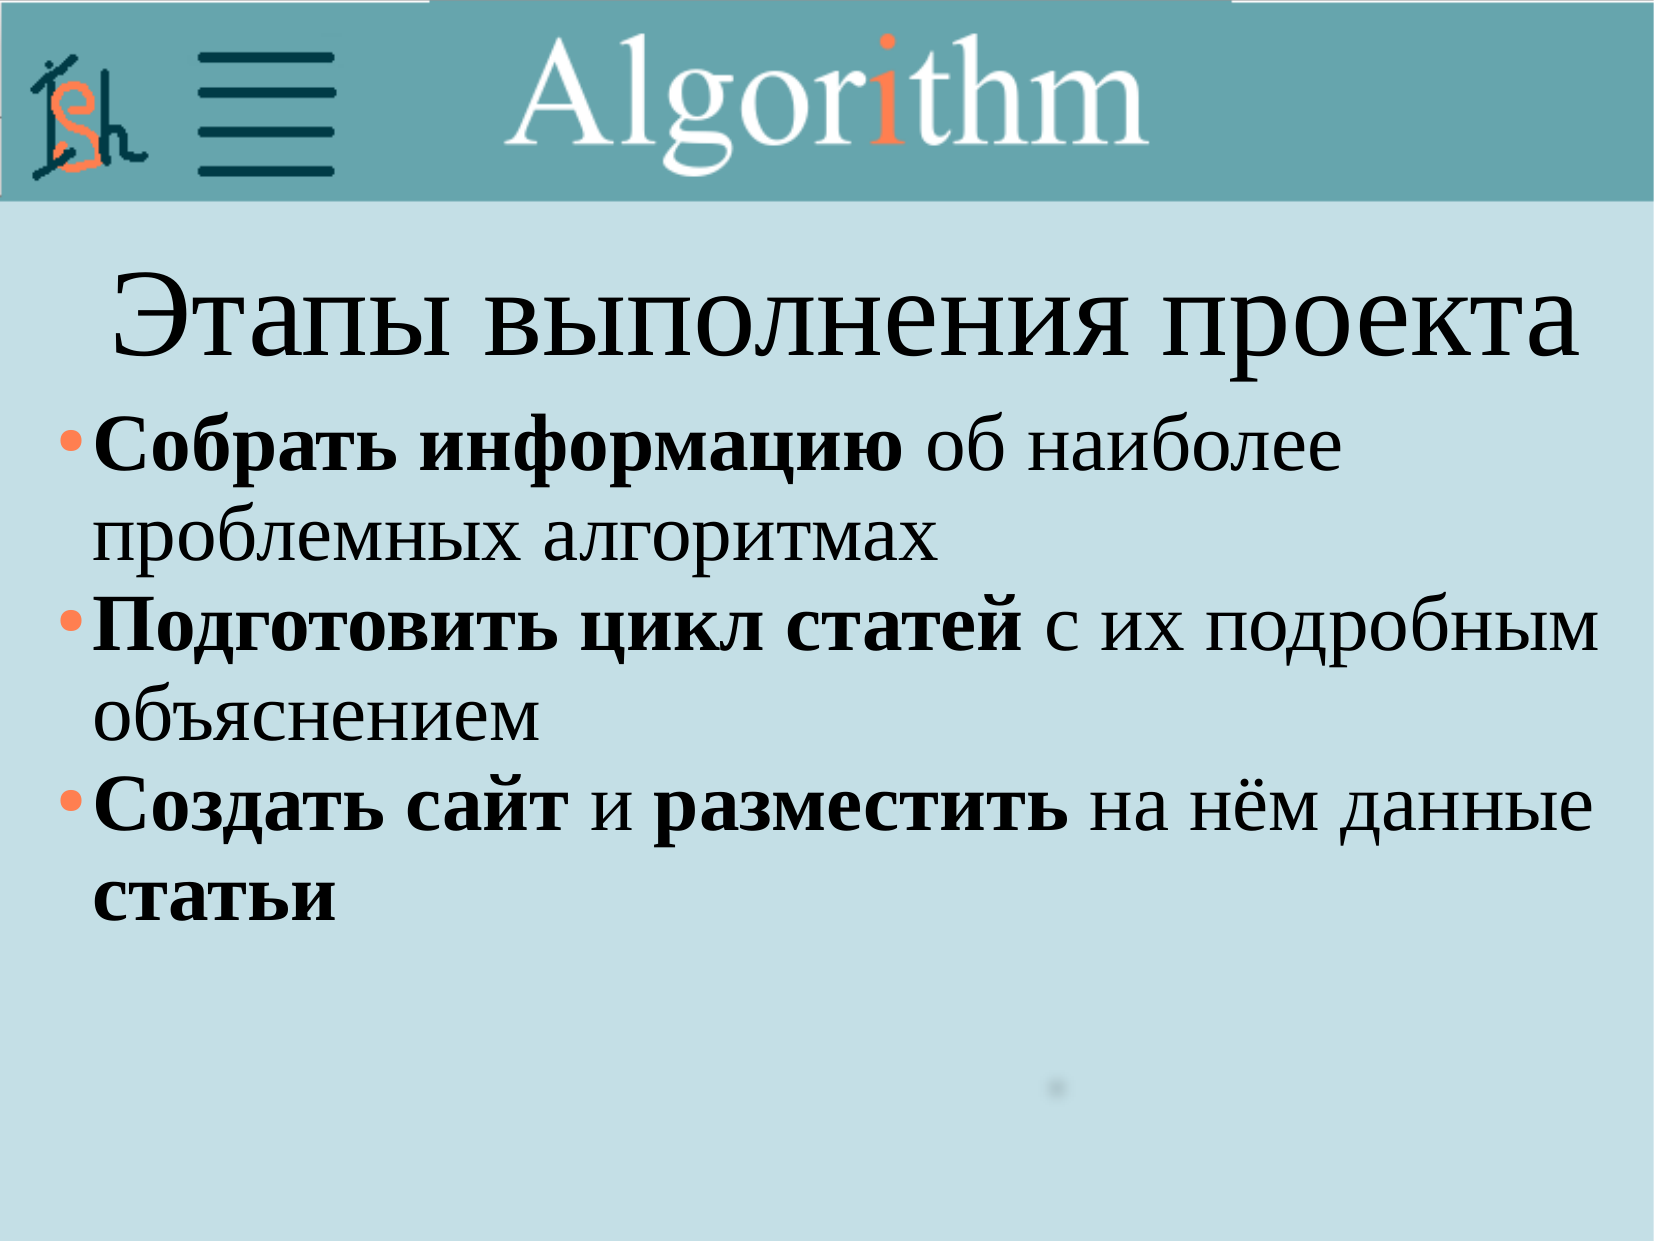

# Этапы выполнения проекта
Собрать информацию об наиболее проблемных алгоритмах
Подготовить цикл статей с их подробным объяснением
Создать сайт и разместить на нём данные статьи